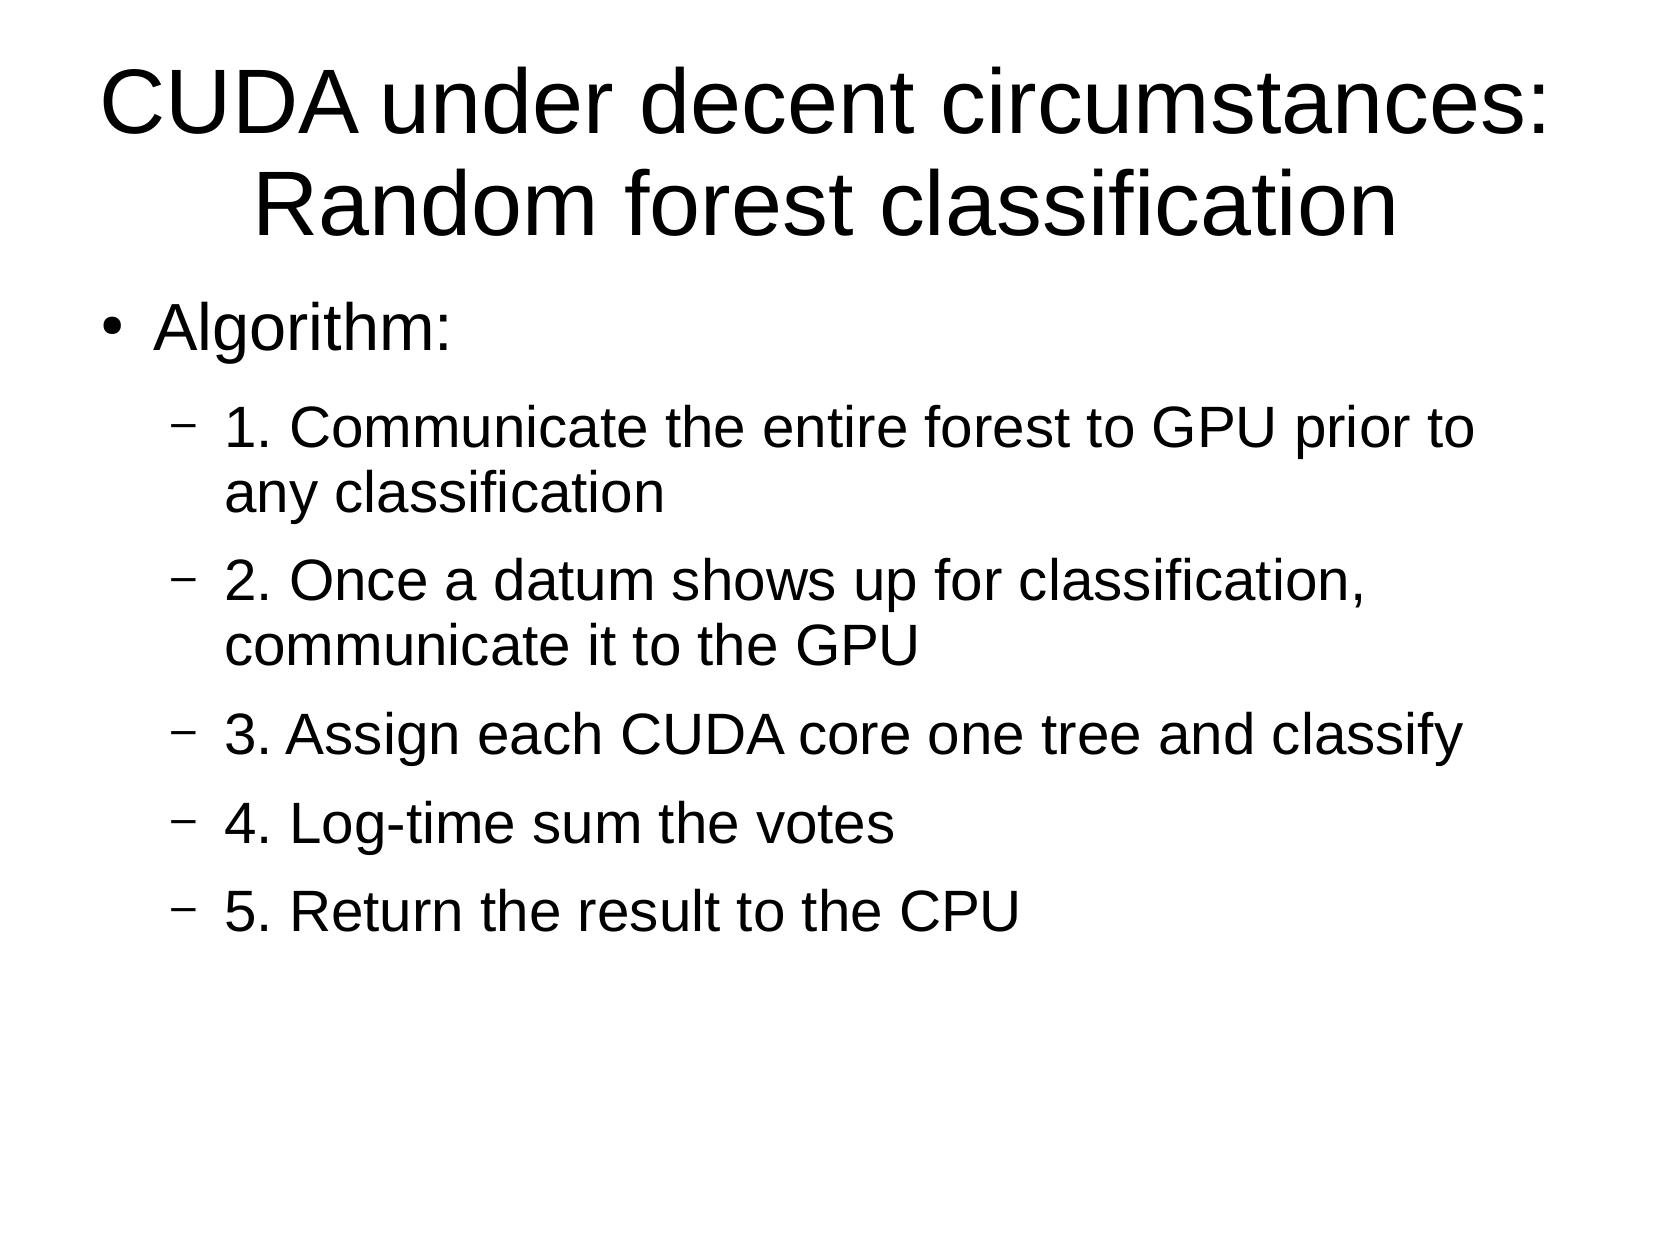

# CUDA under decent circumstances: Random forest classification
Algorithm:
1. Communicate the entire forest to GPU prior to any classification
2. Once a datum shows up for classification, communicate it to the GPU
3. Assign each CUDA core one tree and classify
4. Log-time sum the votes
5. Return the result to the CPU